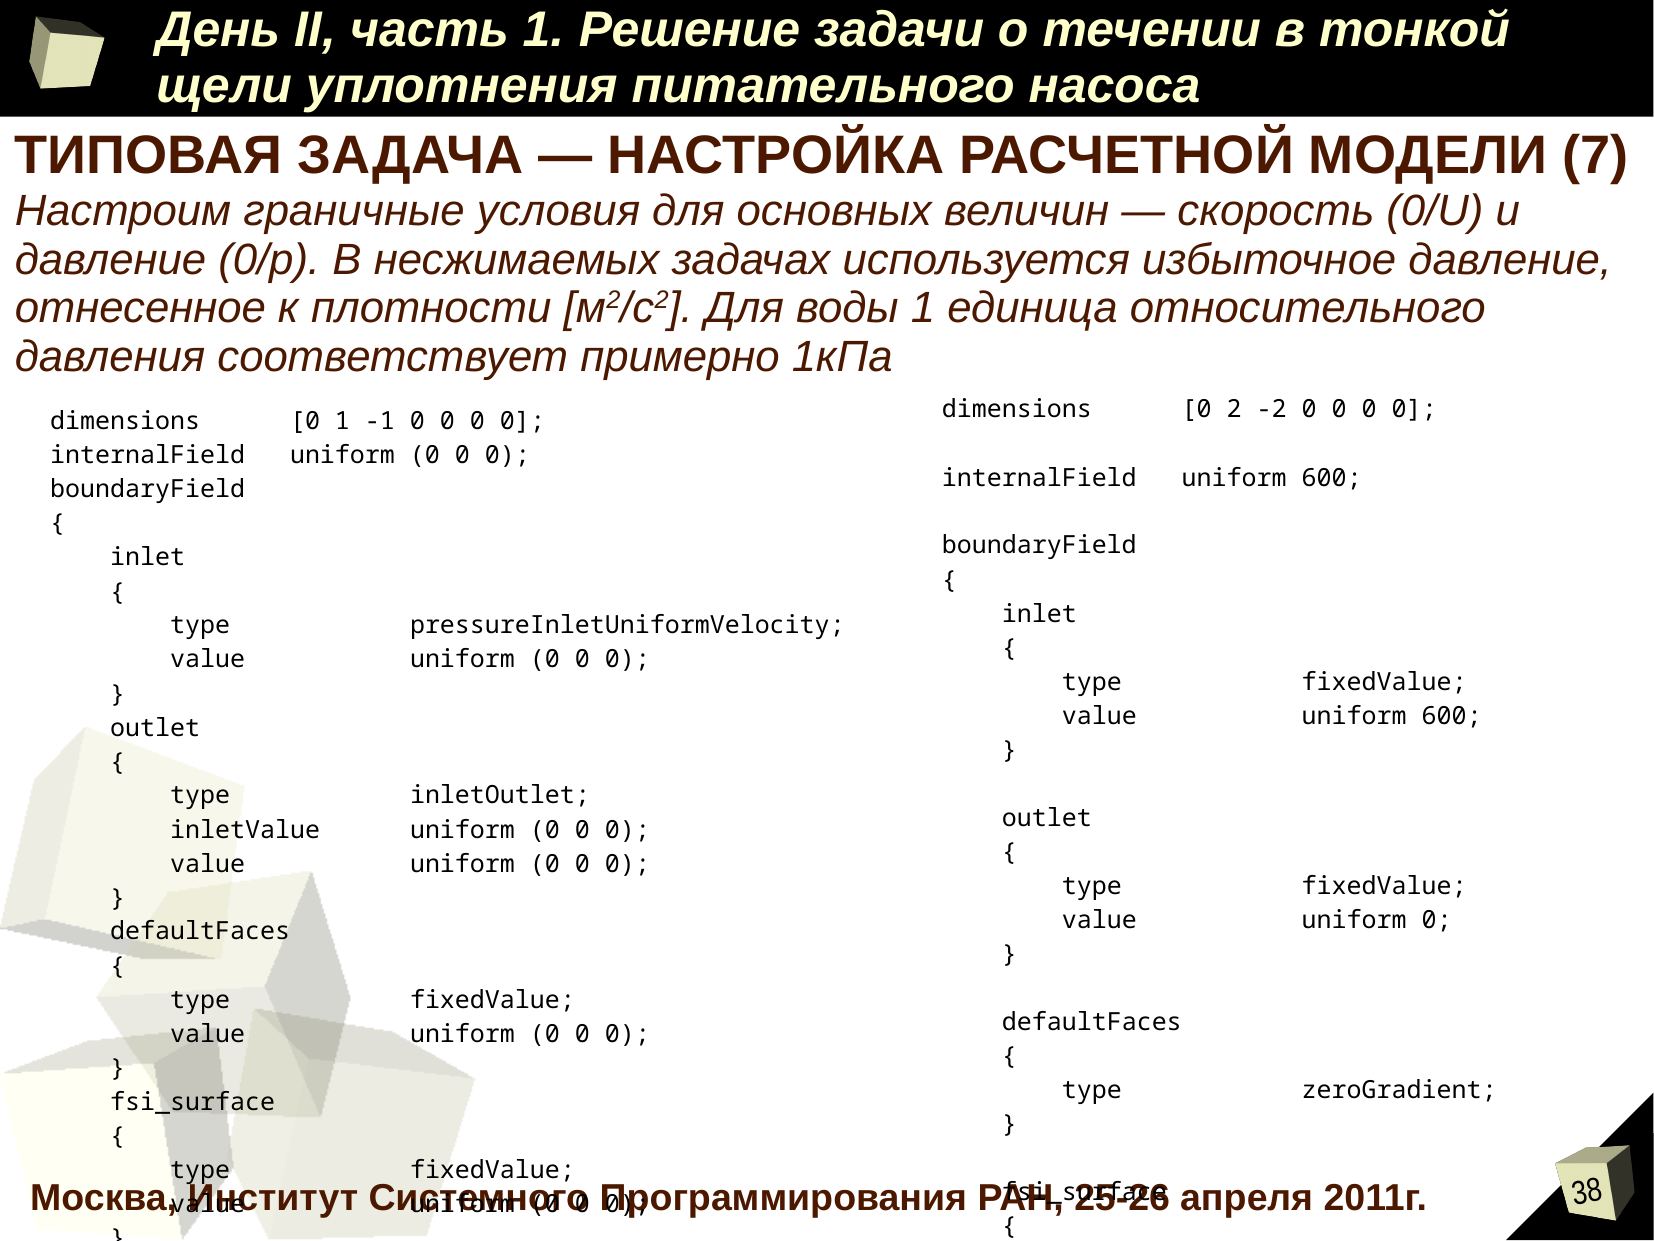

ТИПОВАЯ ЗАДАЧА — НАСТРОЙКА РАСЧЕТНОЙ МОДЕЛИ (7)
Настроим граничные условия для основных величин — скорость (0/U) и давление (0/p). В несжимаемых задачах используется избыточное давление, отнесенное к плотности [м2/с2]. Для воды 1 единица относительного давления соответствует примерно 1кПа
dimensions [0 2 -2 0 0 0 0];
internalField uniform 600;
boundaryField
{
 inlet
 {
 type fixedValue;
 value uniform 600;
 }
 outlet
 {
 type fixedValue;
 value uniform 0;
 }
 defaultFaces
 {
 type zeroGradient;
 }
 fsi_surface
 {
 type zeroGradient;
 }
}
dimensions [0 1 -1 0 0 0 0];
internalField uniform (0 0 0);
boundaryField
{
 inlet
 {
 type pressureInletUniformVelocity;
 value uniform (0 0 0);
 }
 outlet
 {
 type inletOutlet;
 inletValue uniform (0 0 0);
 value uniform (0 0 0);
 }
 defaultFaces
 {
 type fixedValue;
 value uniform (0 0 0);
 }
 fsi_surface
 {
 type fixedValue;
 value uniform (0 0 0);
 }
}